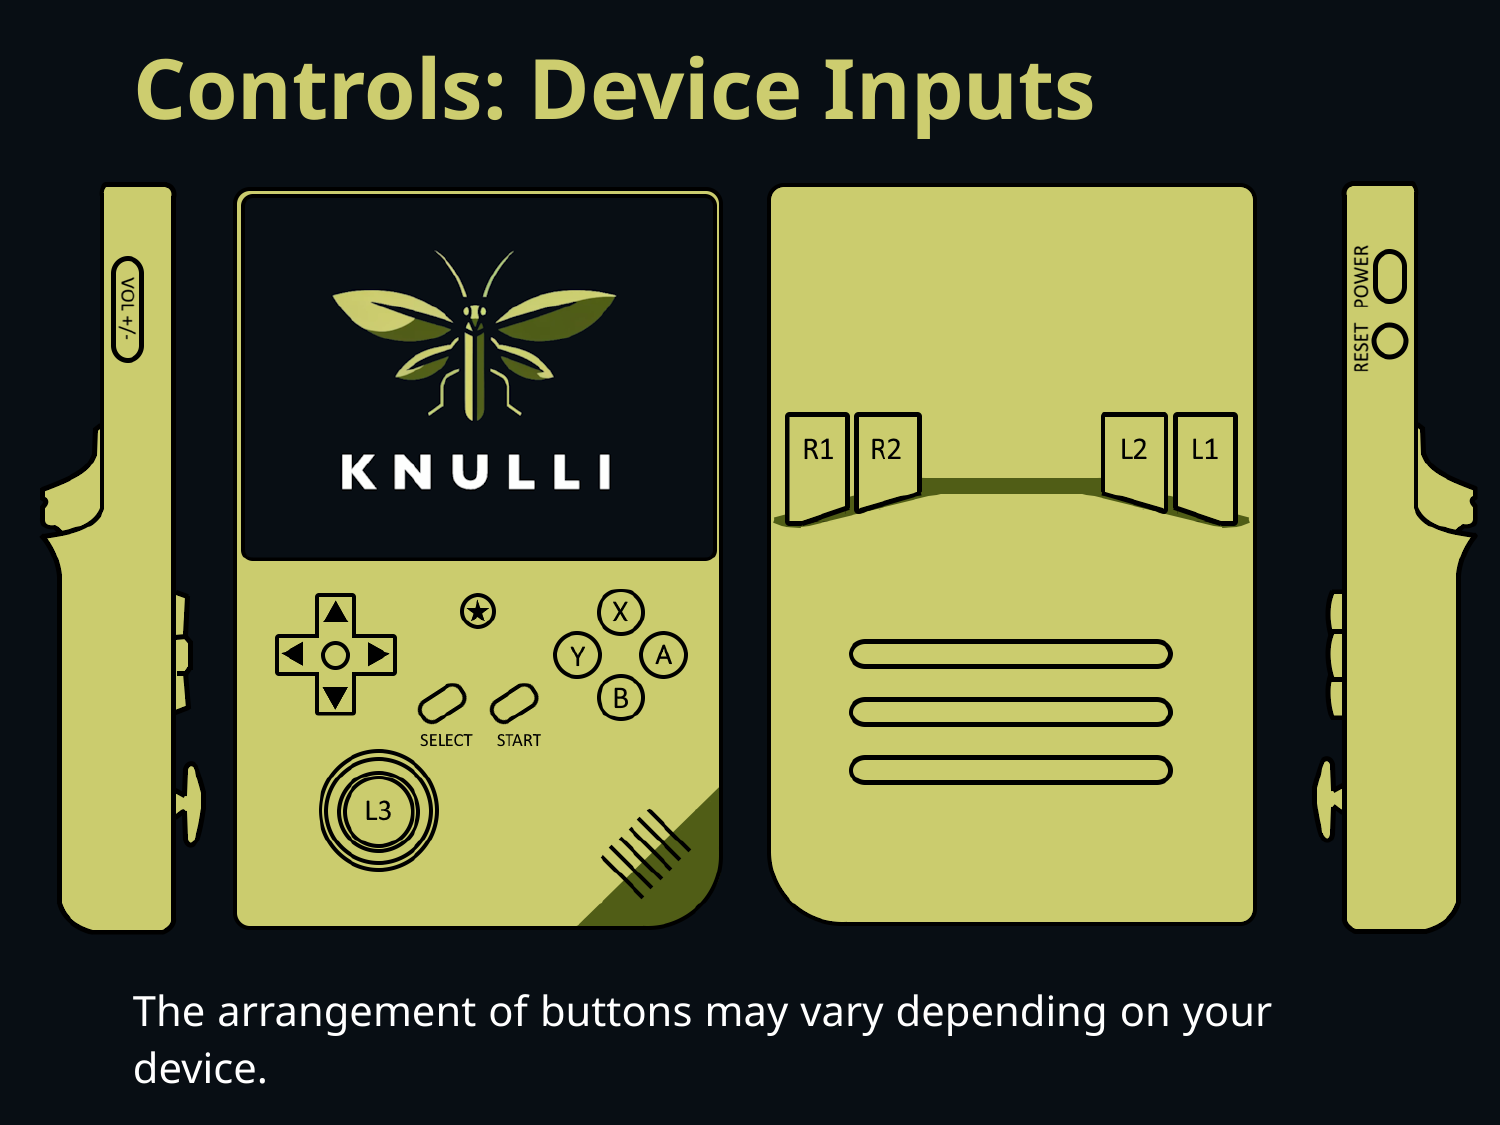

Controls: Device Inputs
The arrangement of buttons may vary depending on your device.